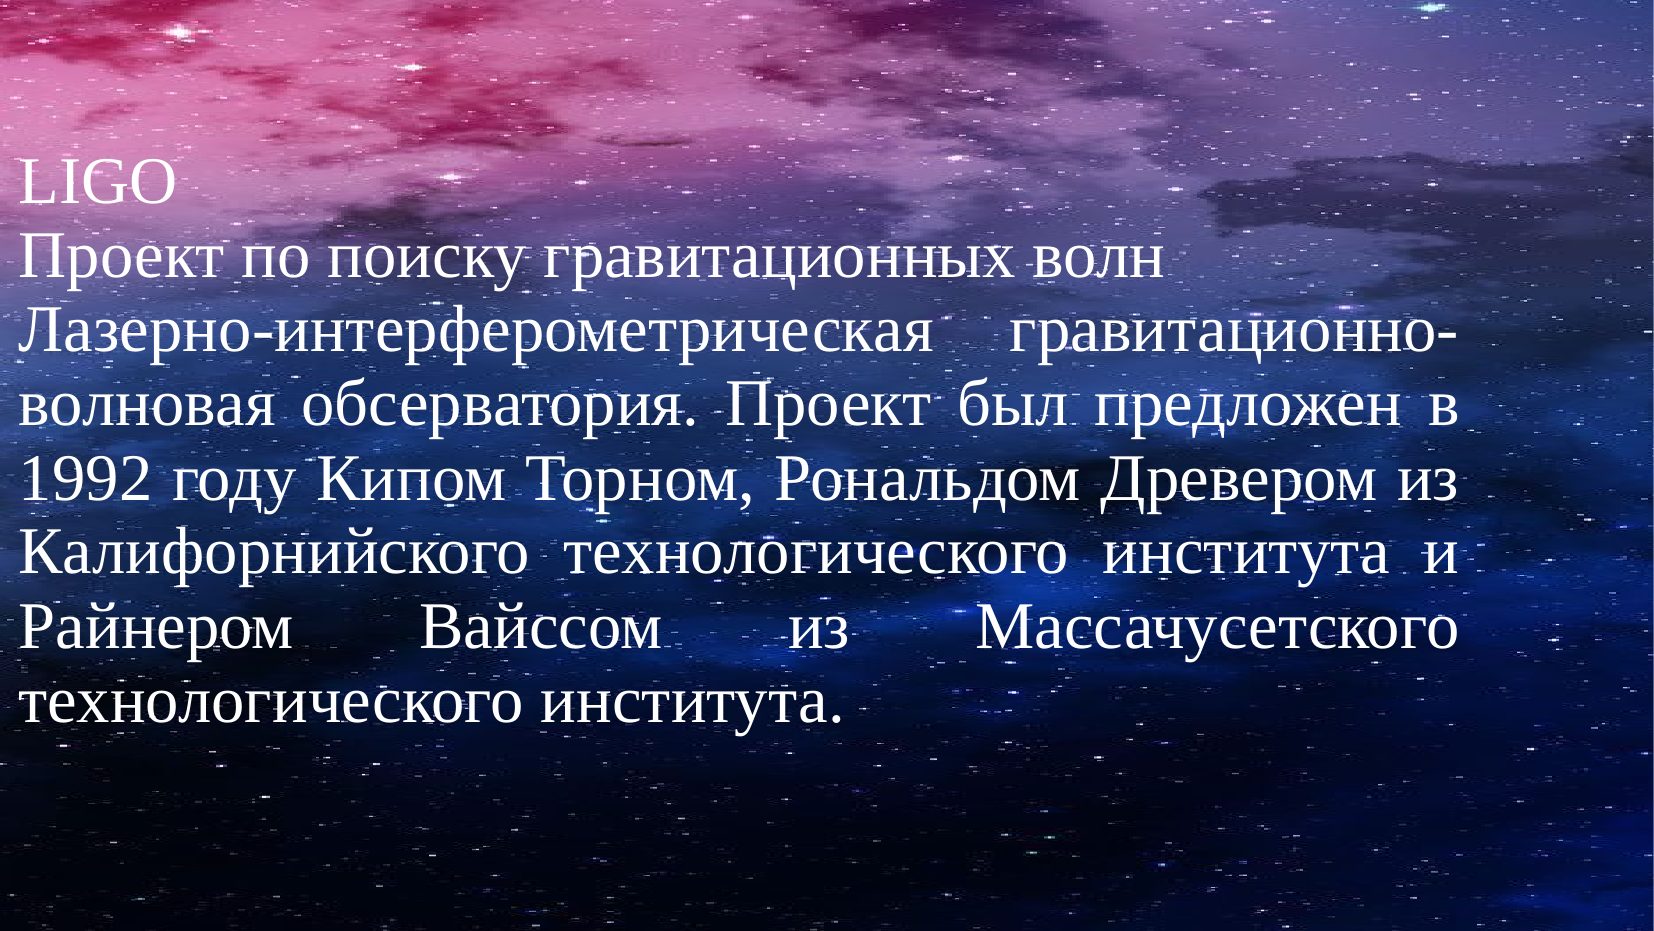

LIGO
Проект по поиску гравитационных волн
Лазерно-интерферометрическая гравитационно-волновая обсерватория. Проект был предложен в 1992 году Кипом Торном, Рональдом Древером из Калифорнийского технологического института и Райнером Вайссом из Массачусетского технологического института.